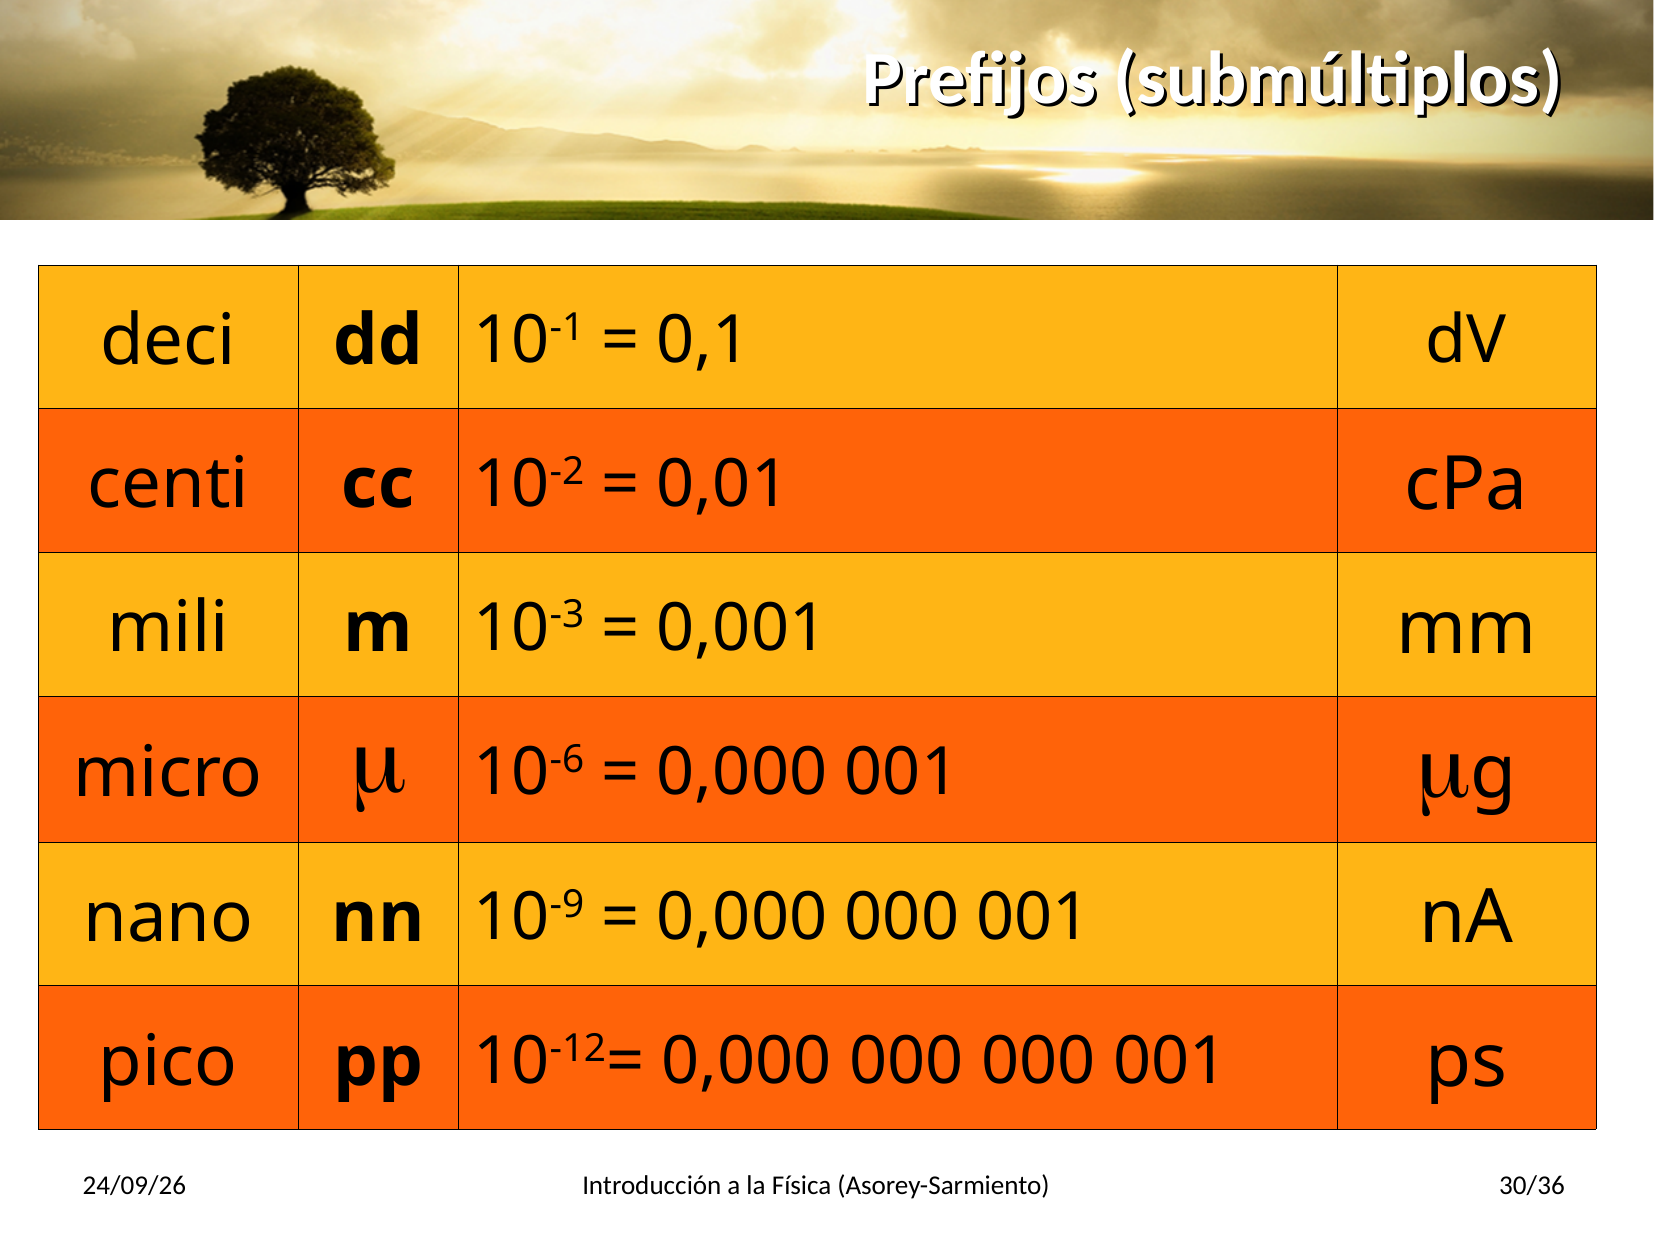

# Prefijos (submúltiplos)
| deci | dd | 10-1 = 0,1 | dV |
| --- | --- | --- | --- |
| centi | cc | 10-2 = 0,01 | cPa |
| mili | m | 10-3 = 0,001 | mm |
| micro | m | 10-6 = 0,000 001 | mg |
| nano | nn | 10-9 = 0,000 000 001 | nA |
| pico | pp | 10-12= 0,000 000 000 001 | ps |
Introducción a la Física (Asorey-Sarmiento)
30